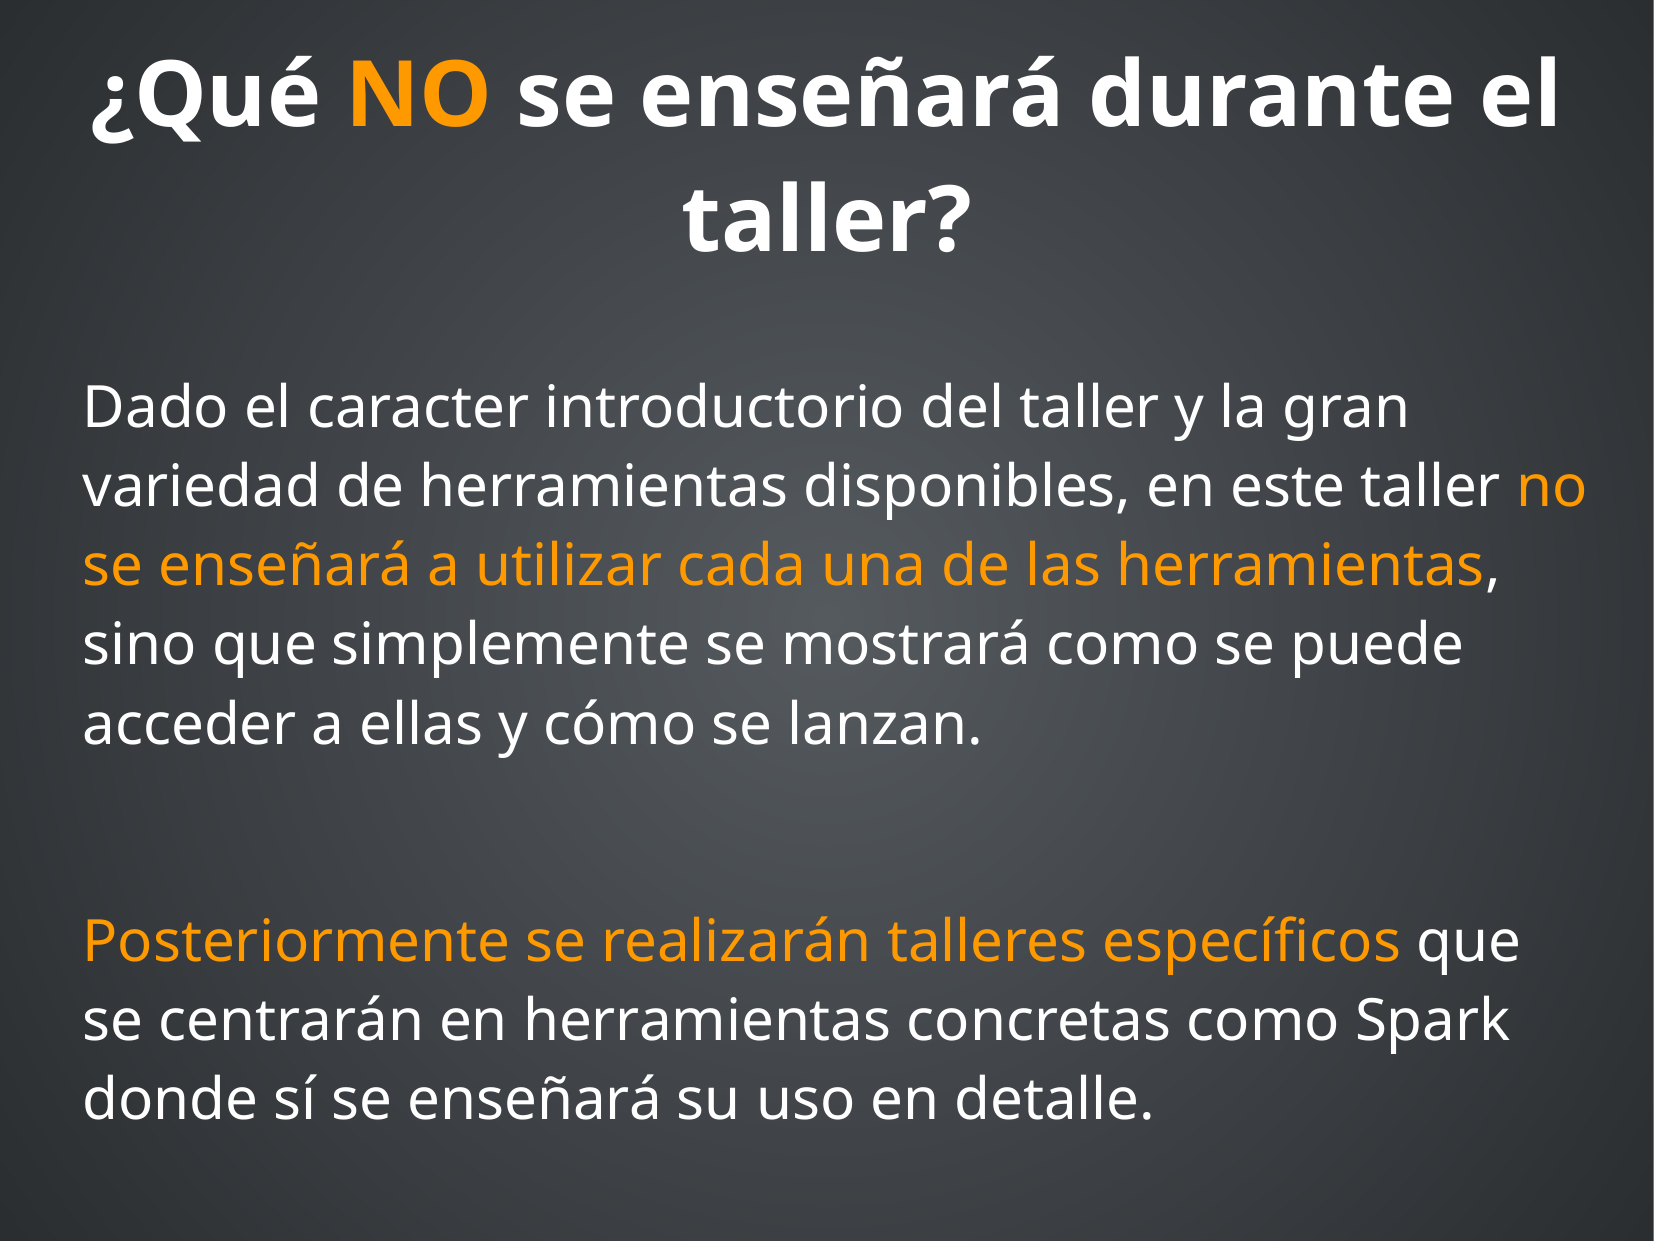

# ¿Qué NO se enseñará durante el taller?
Dado el caracter introductorio del taller y la gran variedad de herramientas disponibles, en este taller no se enseñará a utilizar cada una de las herramientas, sino que simplemente se mostrará como se puede acceder a ellas y cómo se lanzan.
Posteriormente se realizarán talleres específicos que se centrarán en herramientas concretas como Spark donde sí se enseñará su uso en detalle.